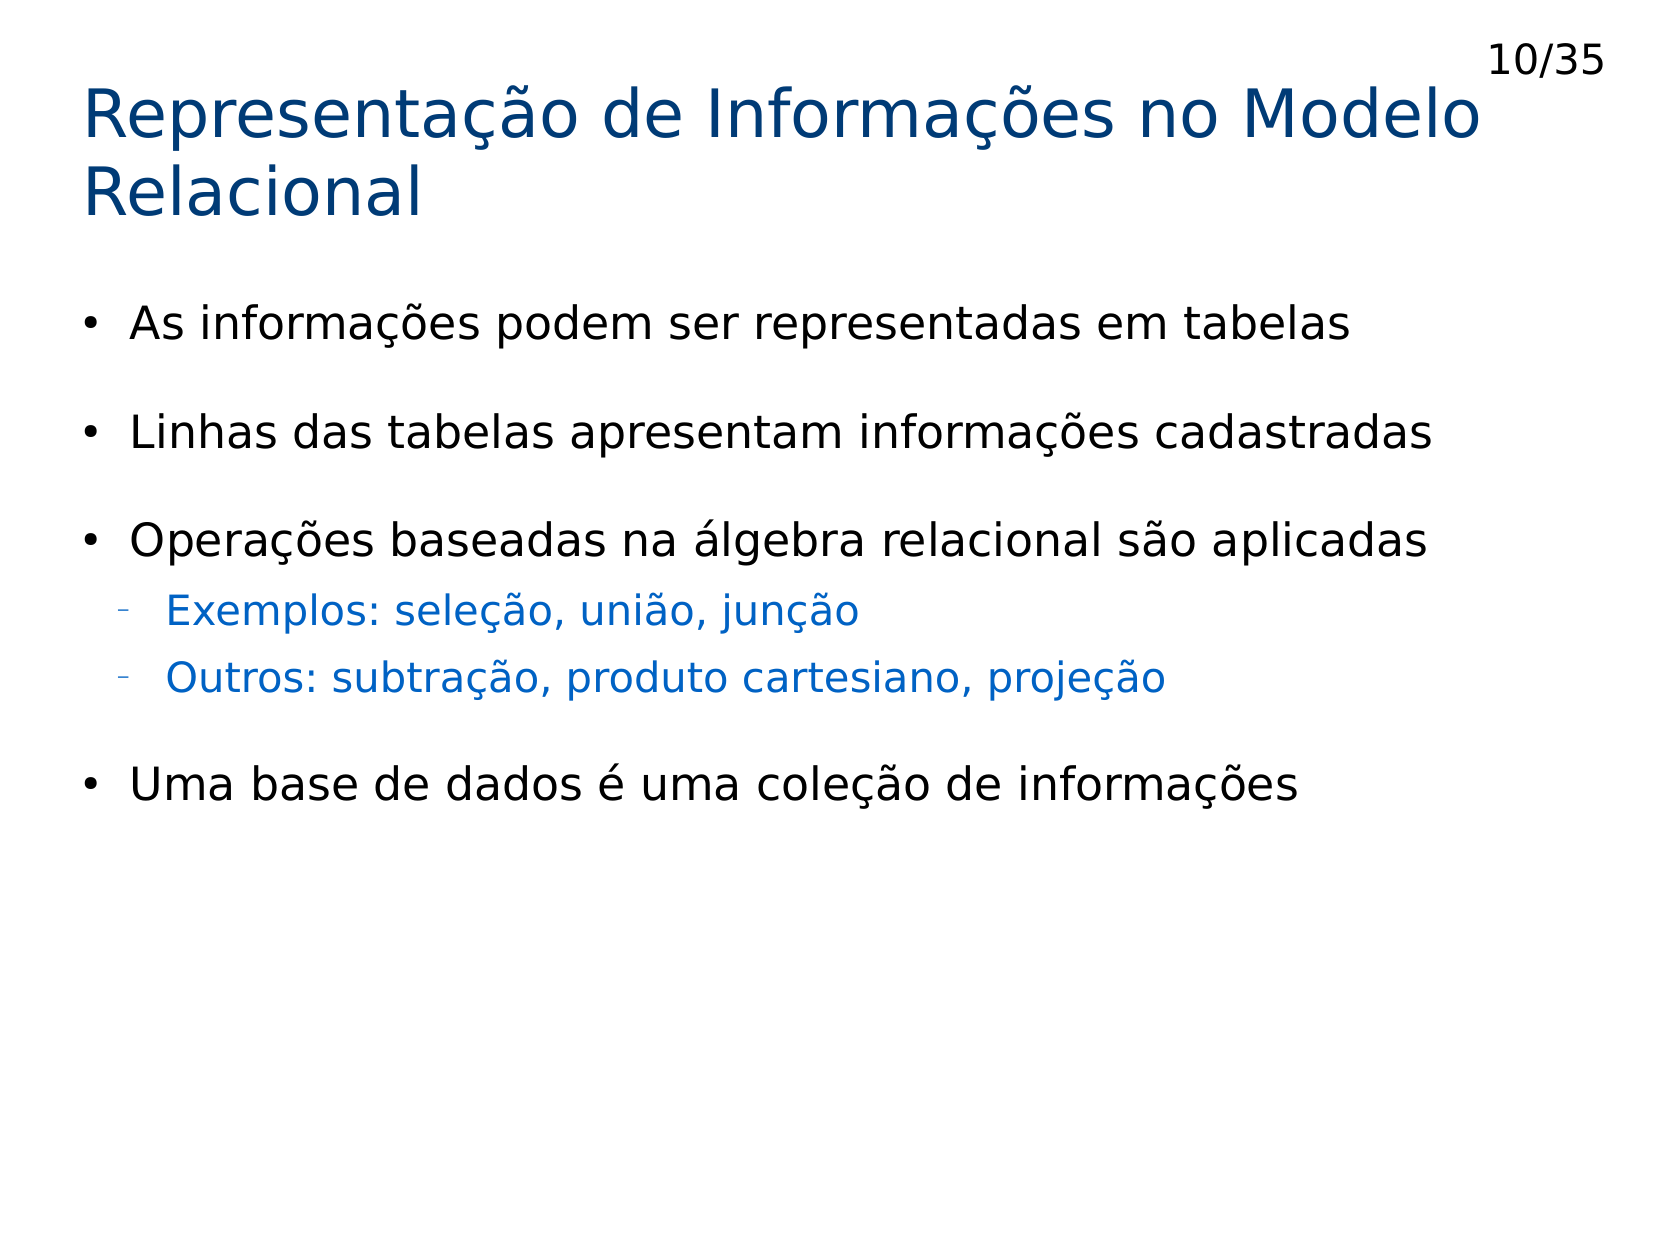

10
# Representação de Informações no Modelo Relacional
As informações podem ser representadas em tabelas
Linhas das tabelas apresentam informações cadastradas
Operações baseadas na álgebra relacional são aplicadas
Exemplos: seleção, união, junção
Outros: subtração, produto cartesiano, projeção
Uma base de dados é uma coleção de informações